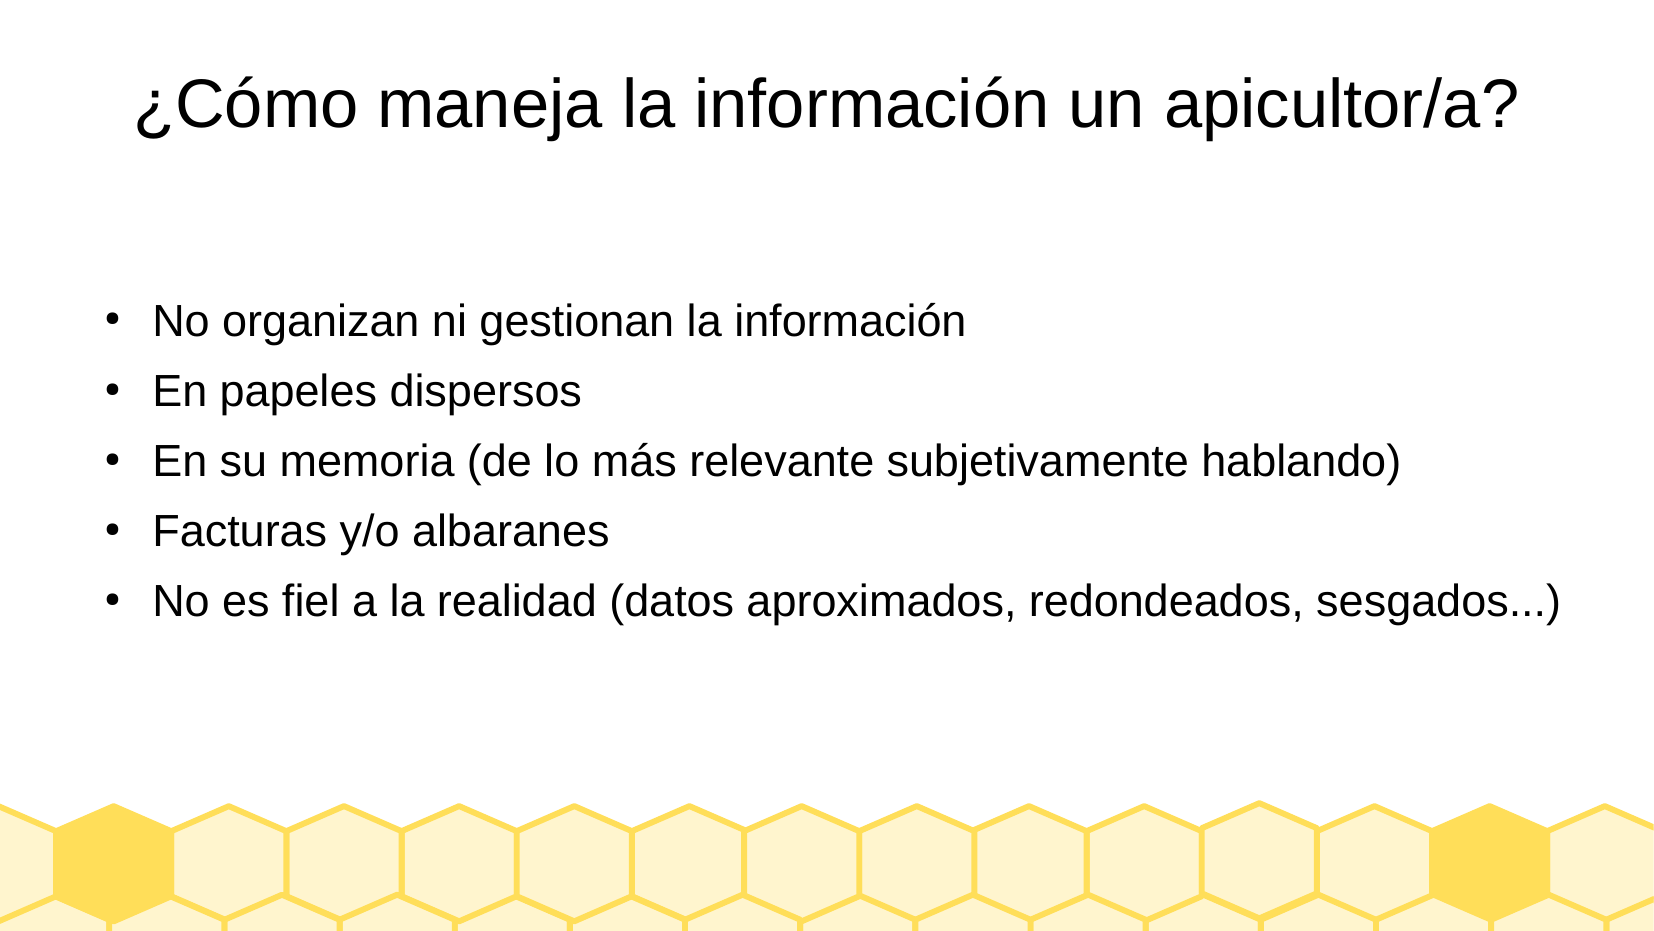

# ¿Cómo maneja la información un apicultor/a?
No organizan ni gestionan la información
En papeles dispersos
En su memoria (de lo más relevante subjetivamente hablando)
Facturas y/o albaranes
No es fiel a la realidad (datos aproximados, redondeados, sesgados...)